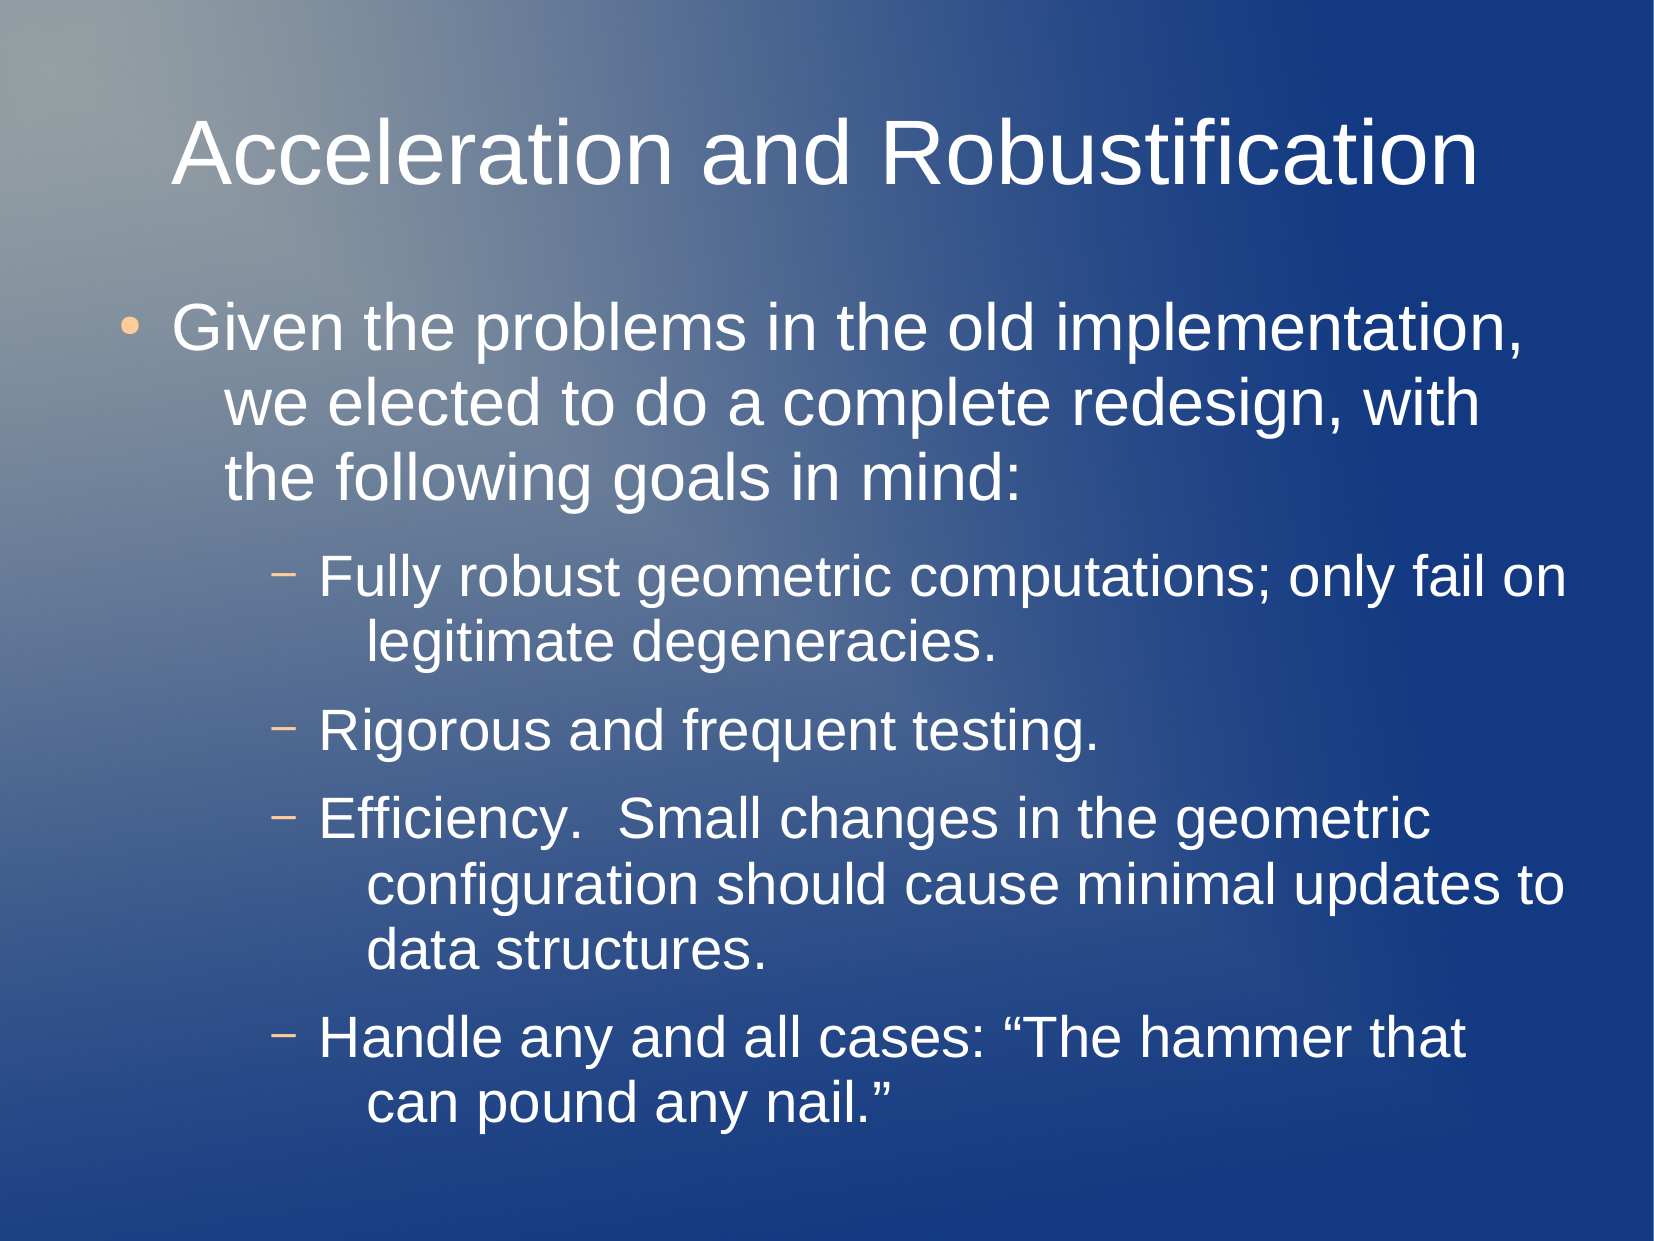

# Acceleration and Robustification
Given the problems in the old implementation, we elected to do a complete redesign, with the following goals in mind:
Fully robust geometric computations; only fail on legitimate degeneracies.
Rigorous and frequent testing.
Efficiency. Small changes in the geometric configuration should cause minimal updates to data structures.
Handle any and all cases: “The hammer that can pound any nail.”